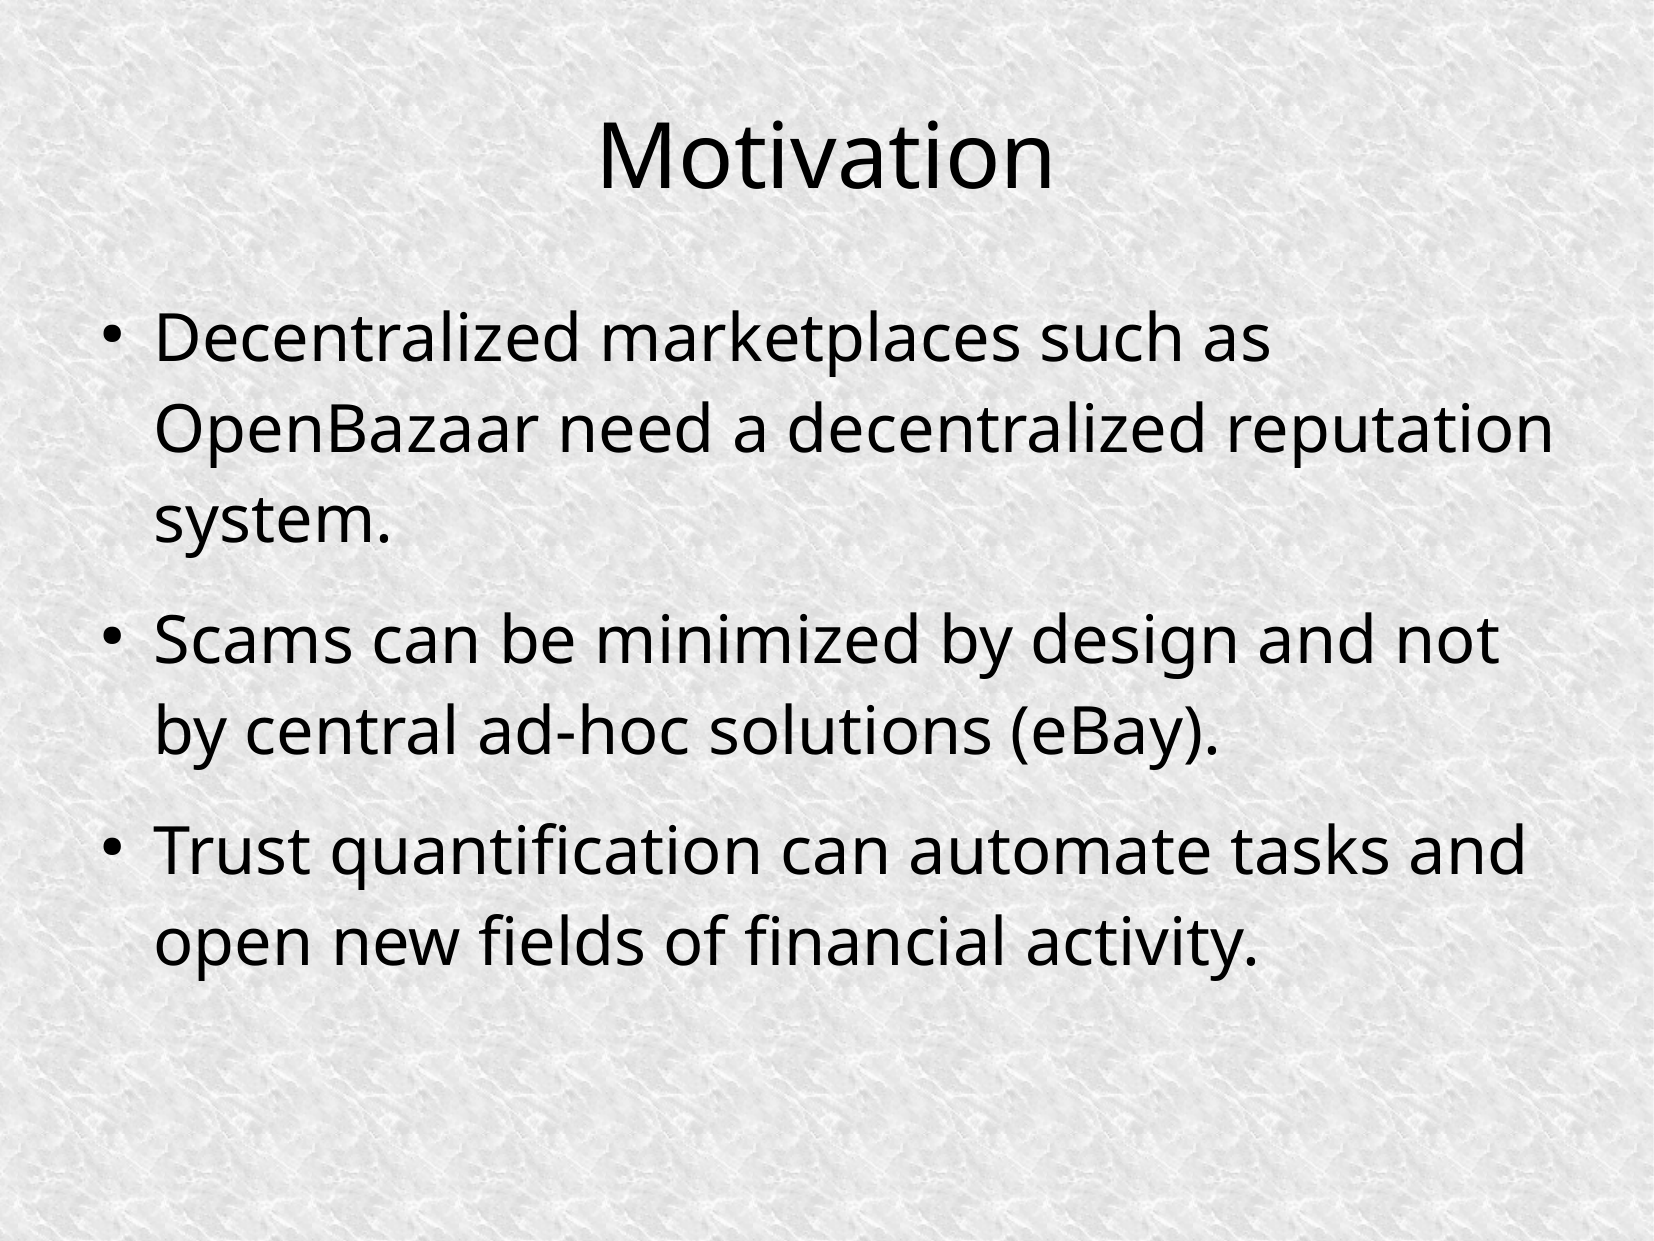

# Motivation
Decentralized marketplaces such as OpenBazaar need a decentralized reputation system.
Scams can be minimized by design and not by central ad-hoc solutions (eBay).
Trust quantification can automate tasks and open new fields of financial activity.